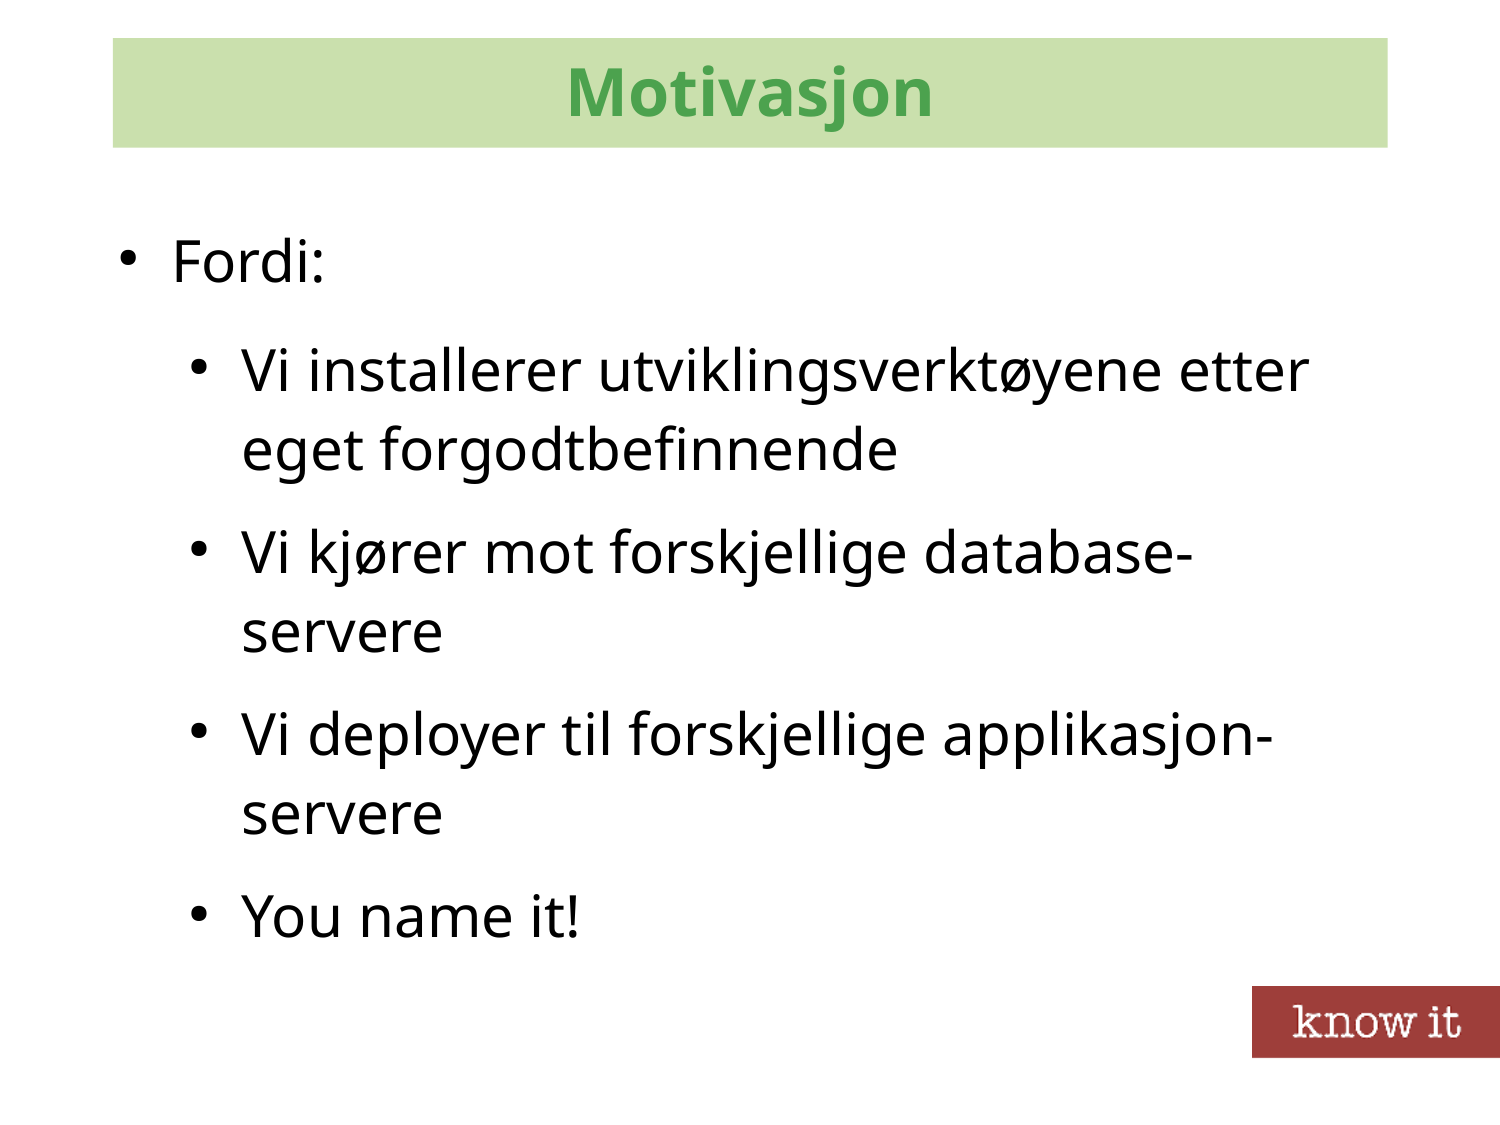

Motivasjon
# Fordi:
Vi installerer utviklingsverktøyene etter eget forgodtbefinnende
Vi kjører mot forskjellige database-servere
Vi deployer til forskjellige applikasjon-servere
You name it!